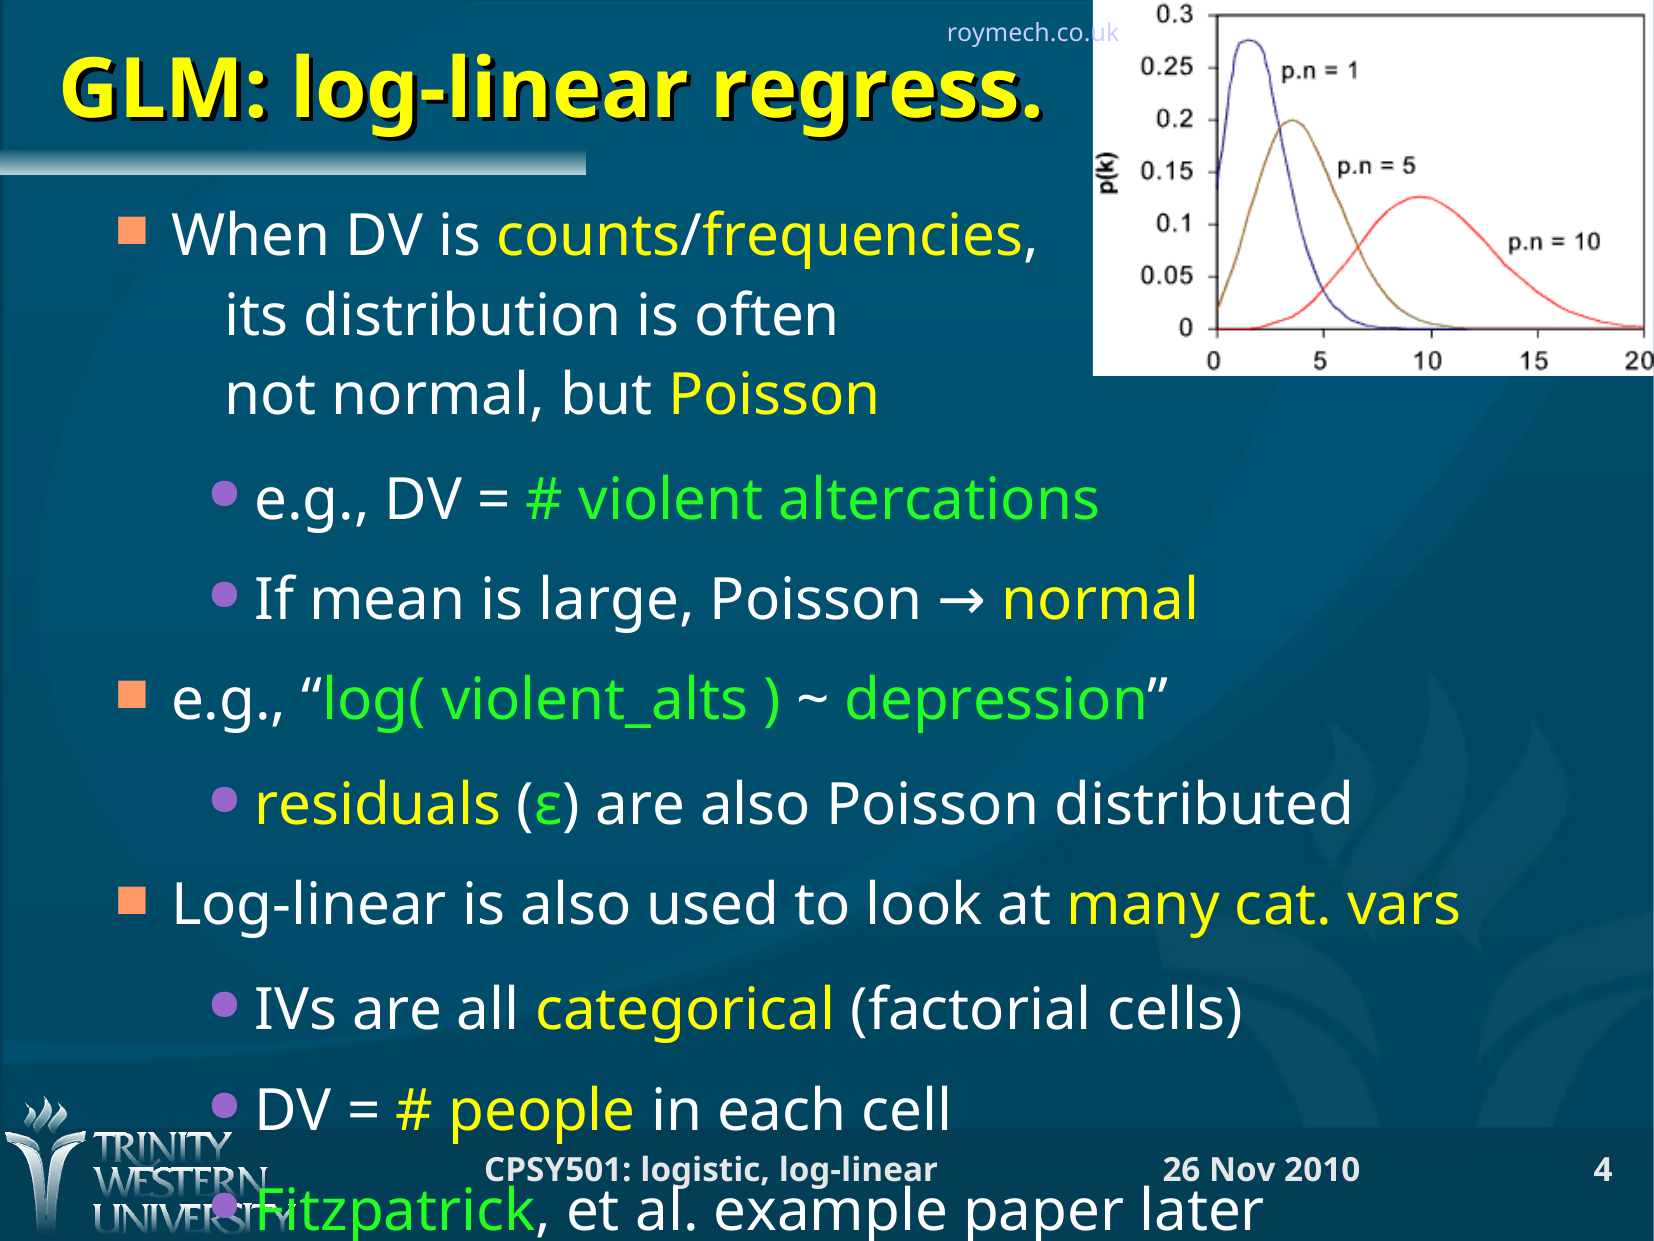

roymech.co.uk
# GLM: log-linear regress.
When DV is counts/frequencies,
its distribution is often
not normal, but Poisson
e.g., DV = # violent altercations
If mean is large, Poisson → normal
e.g., “log( violent_alts ) ~ depression”
residuals (ε) are also Poisson distributed
Log-linear is also used to look at many cat. vars
IVs are all categorical (factorial cells)
DV = # people in each cell
Fitzpatrick, et al. example paper later
CPSY501: logistic, log-linear
26 Nov 2010
4